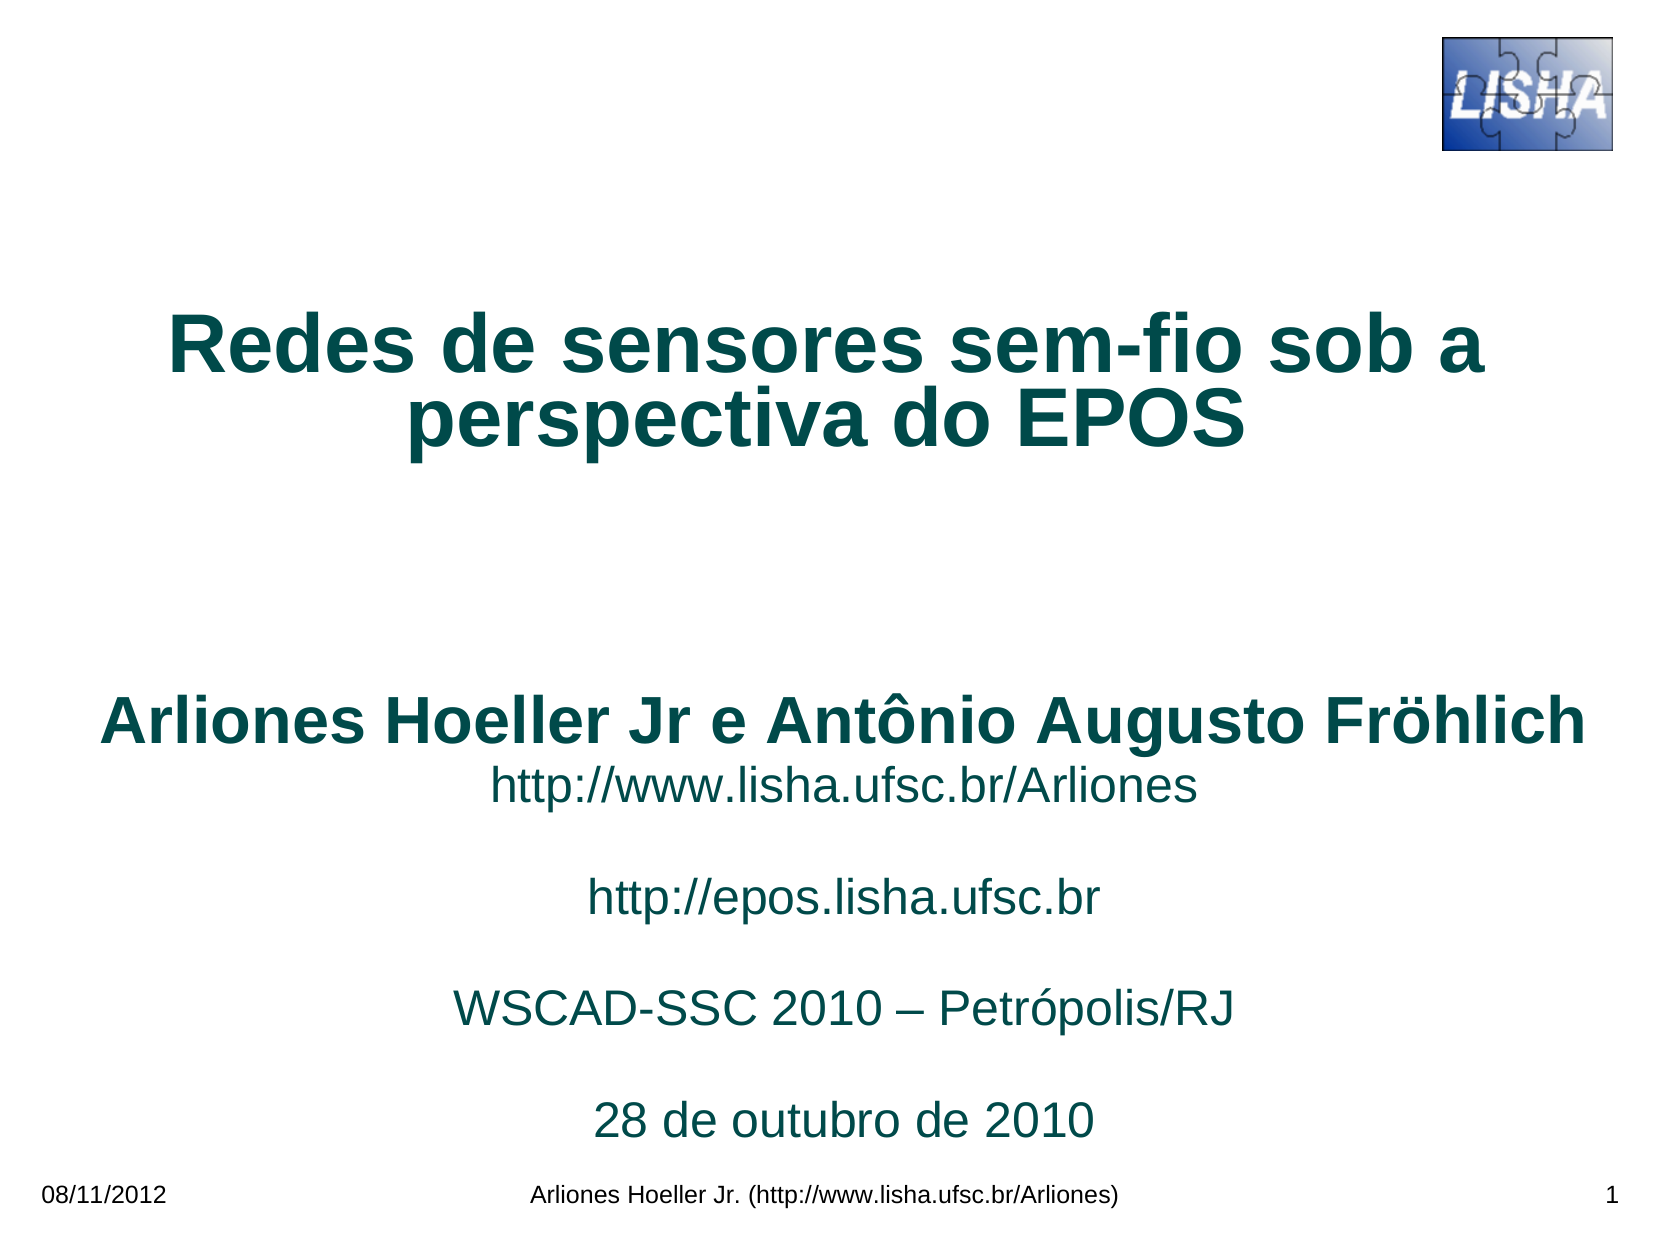

# Redes de sensores sem-fio sob a perspectiva do EPOS
Arliones Hoeller Jr e Antônio Augusto Fröhlich
http://www.lisha.ufsc.br/Arliones
http://epos.lisha.ufsc.br
WSCAD-SSC 2010 – Petrópolis/RJ
28 de outubro de 2010